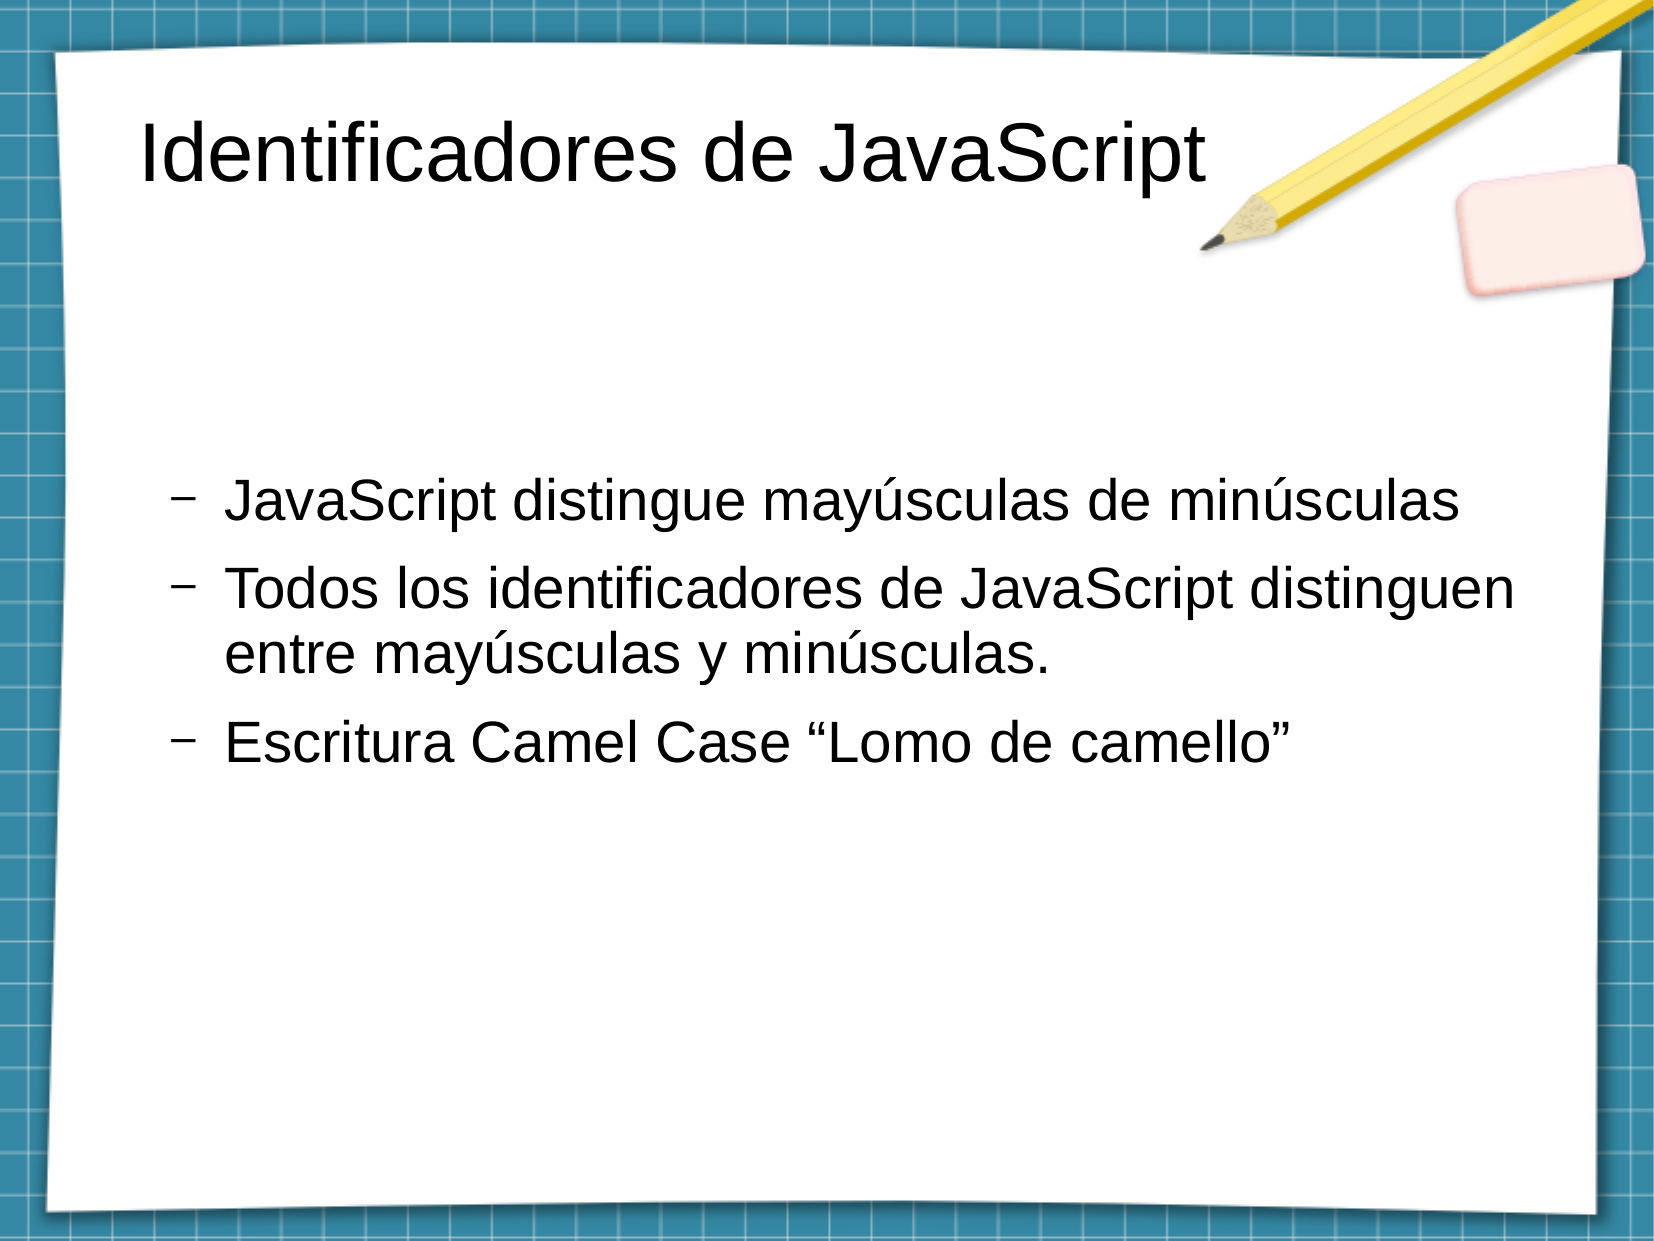

# Identificadores de JavaScript
JavaScript distingue mayúsculas de minúsculas
Todos los identificadores de JavaScript distinguen entre mayúsculas y minúsculas.
Escritura Camel Case “Lomo de camello”